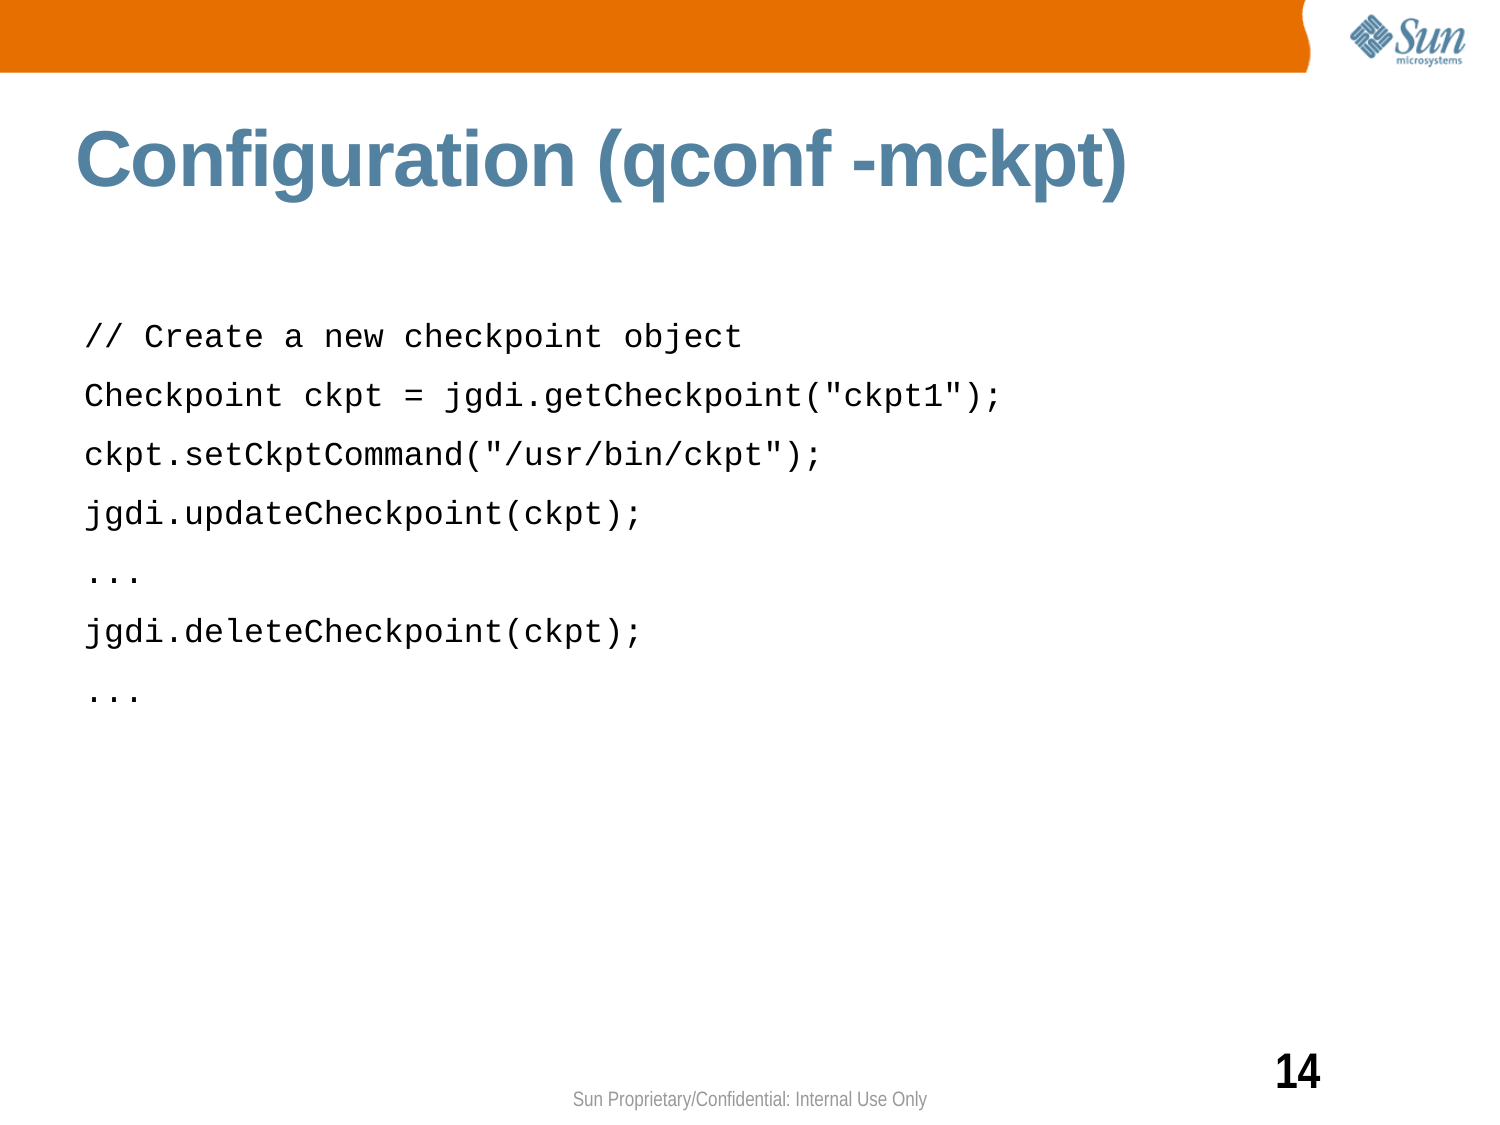

# Configuration (qconf -mckpt)
// Create a new checkpoint object
Checkpoint ckpt = jgdi.getCheckpoint("ckpt1");
ckpt.setCkptCommand("/usr/bin/ckpt");
jgdi.updateCheckpoint(ckpt);
...
jgdi.deleteCheckpoint(ckpt);
...